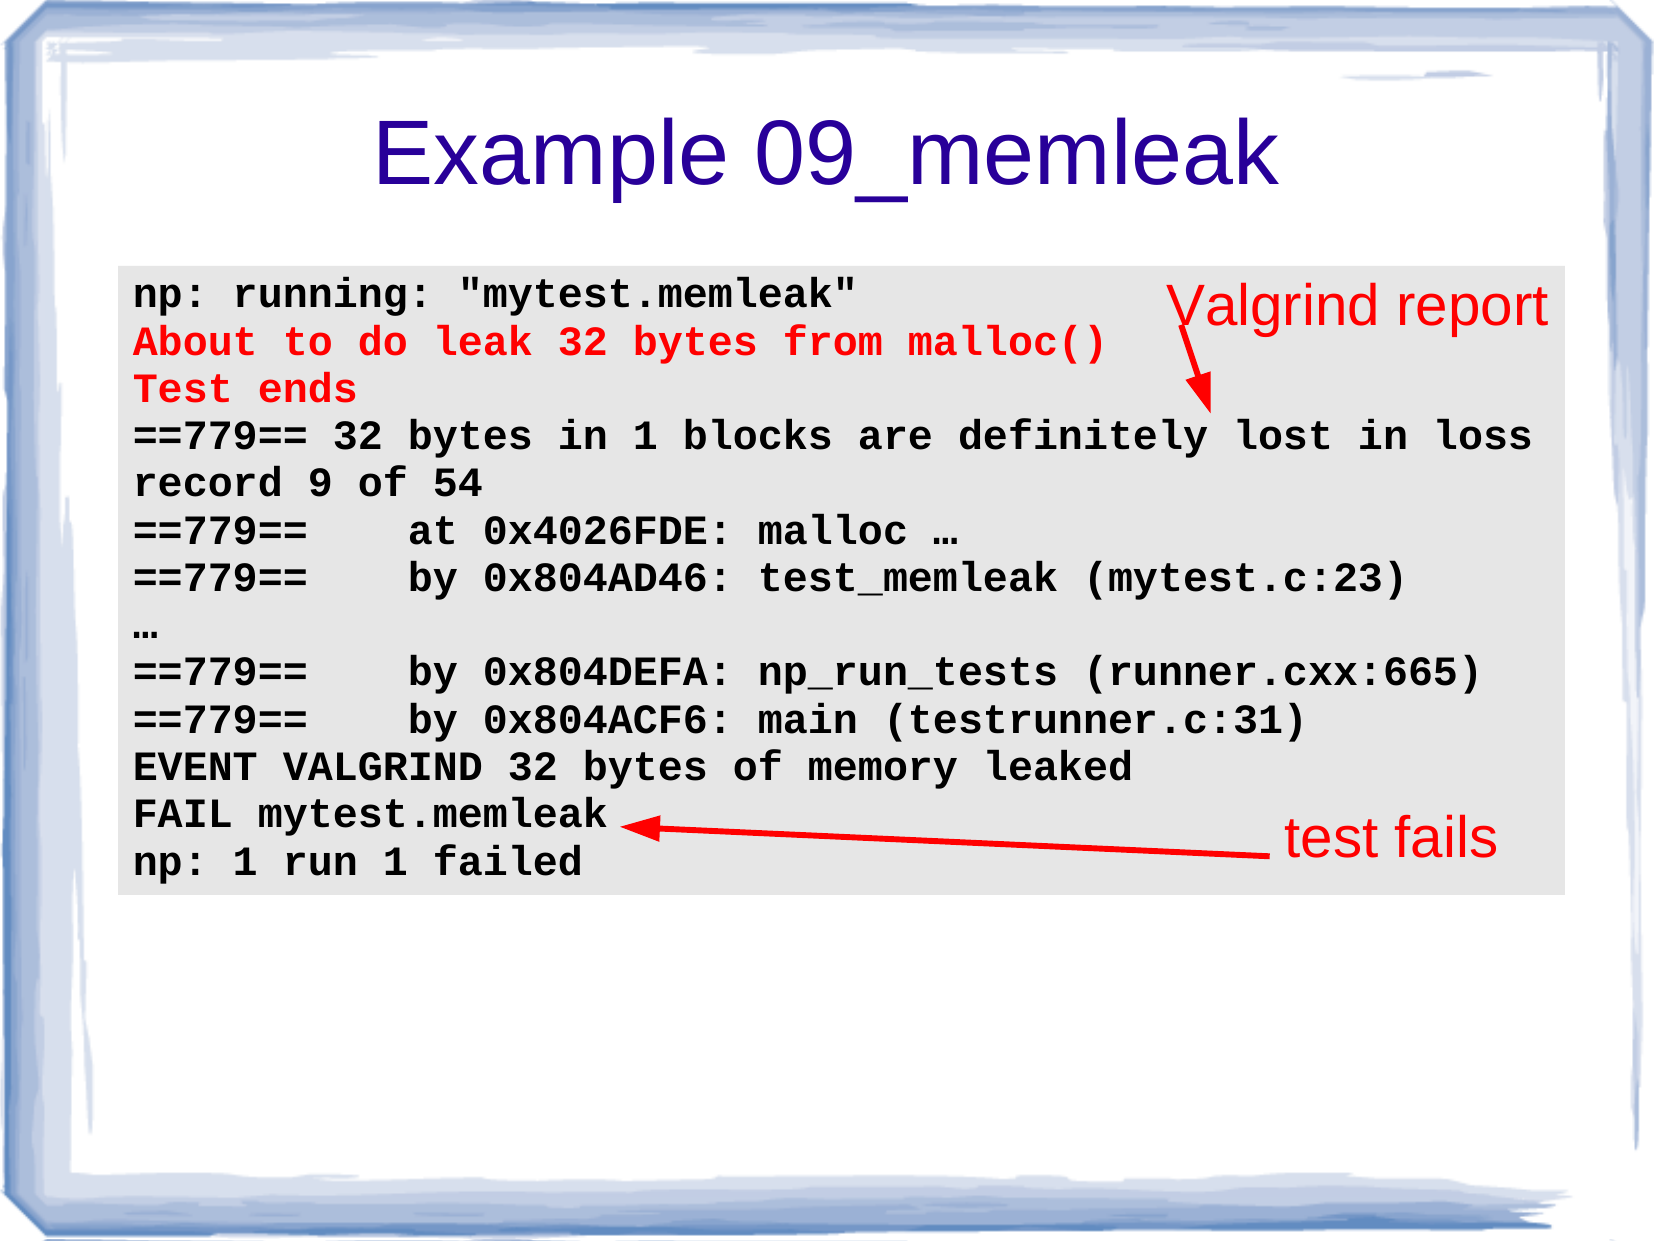

# Example 09_memleak
Valgrind report
np: running: "mytest.memleak"
About to do leak 32 bytes from malloc()
Test ends
==779== 32 bytes in 1 blocks are definitely lost in loss record 9 of 54
==779== at 0x4026FDE: malloc …
==779== by 0x804AD46: test_memleak (mytest.c:23)
…
==779== by 0x804DEFA: np_run_tests (runner.cxx:665)
==779== by 0x804ACF6: main (testrunner.c:31)
EVENT VALGRIND 32 bytes of memory leaked
FAIL mytest.memleak
np: 1 run 1 failed
test fails